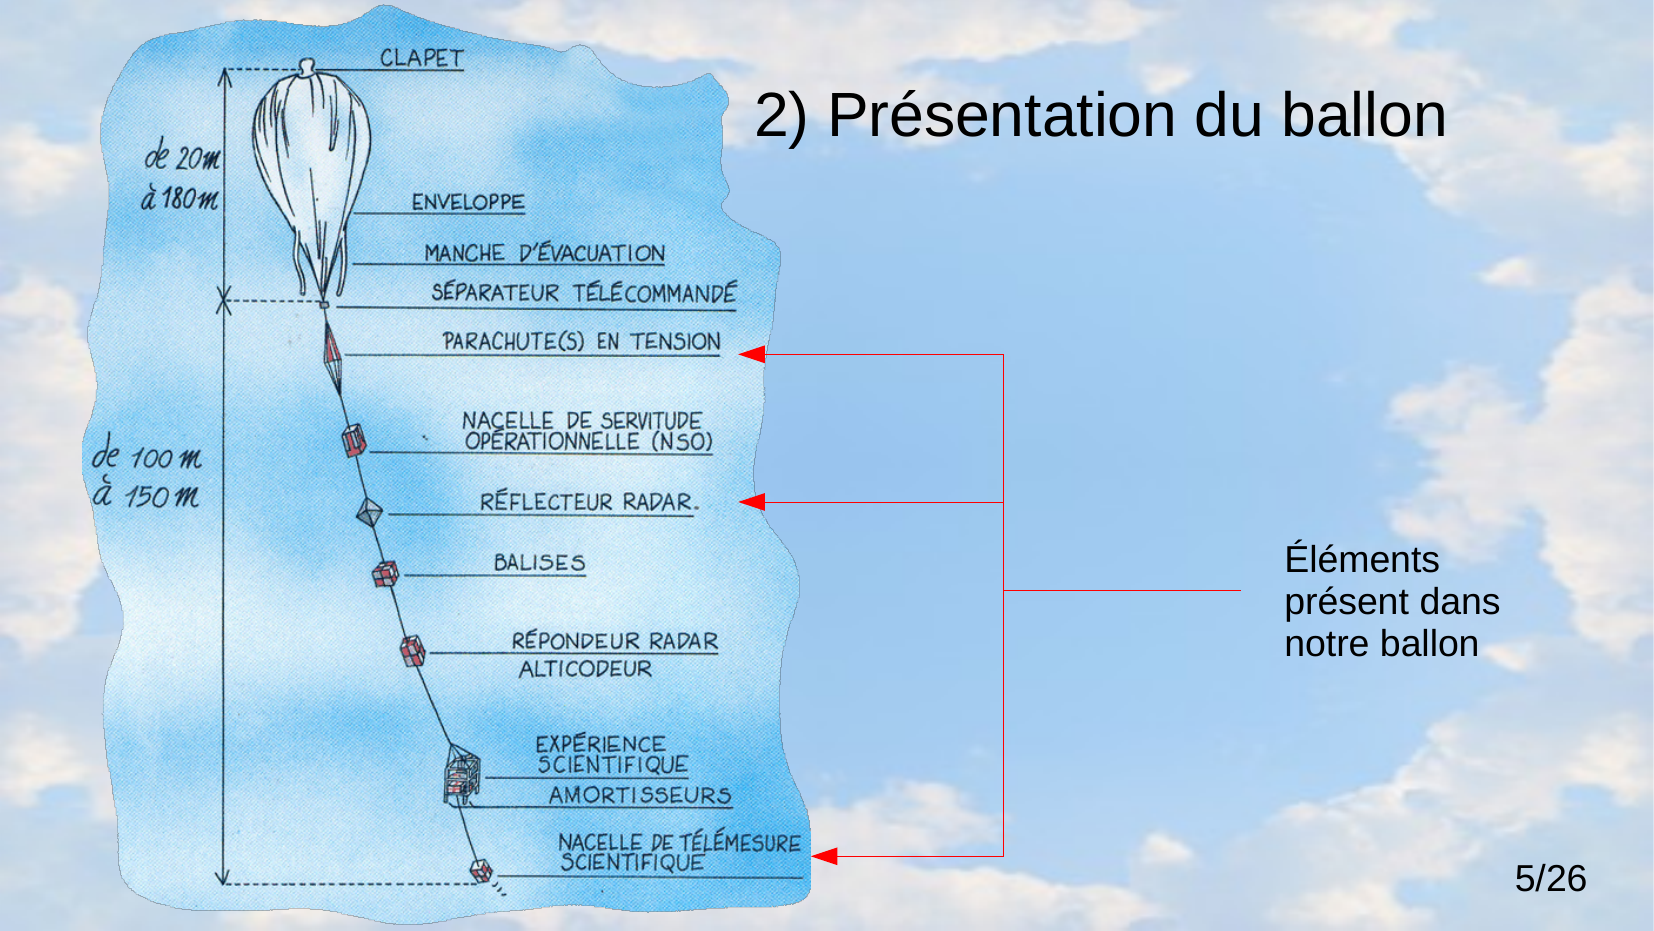

# 2) Présentation du ballon
Éléments présent dans notre ballon